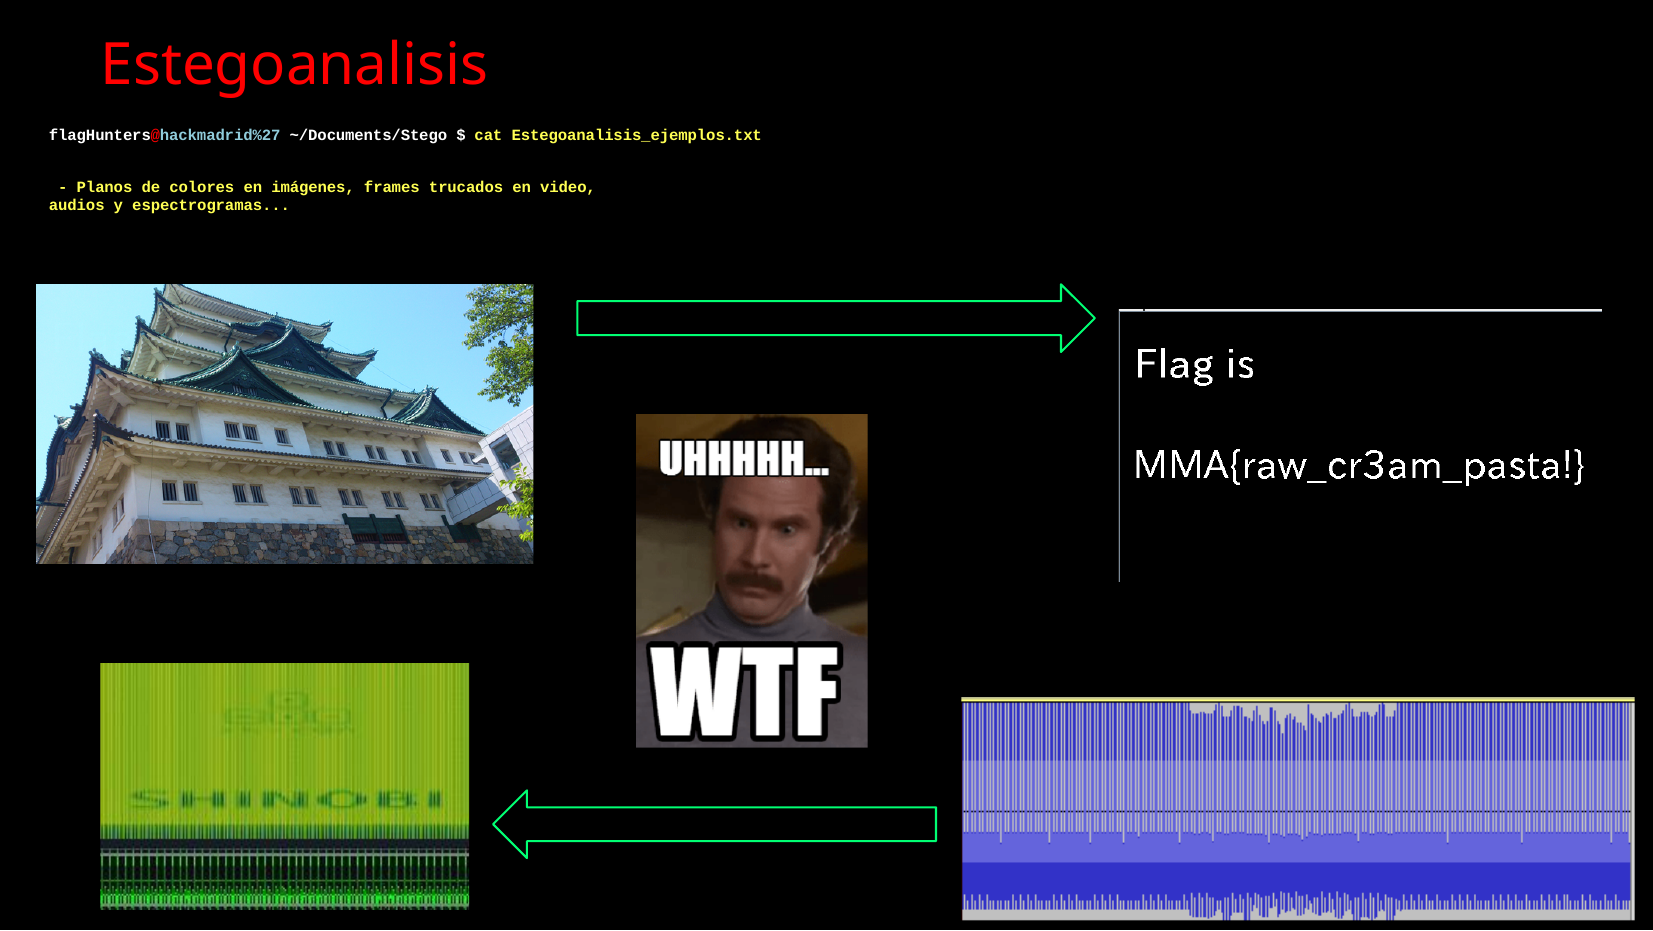

Estegoanalisis
# flagHunters@hackmadrid%27 ~/Documents/Stego $ cat Estegoanalisis_ejemplos.txt - Planos de colores en imágenes, frames trucados en video, audios y espectrogramas...